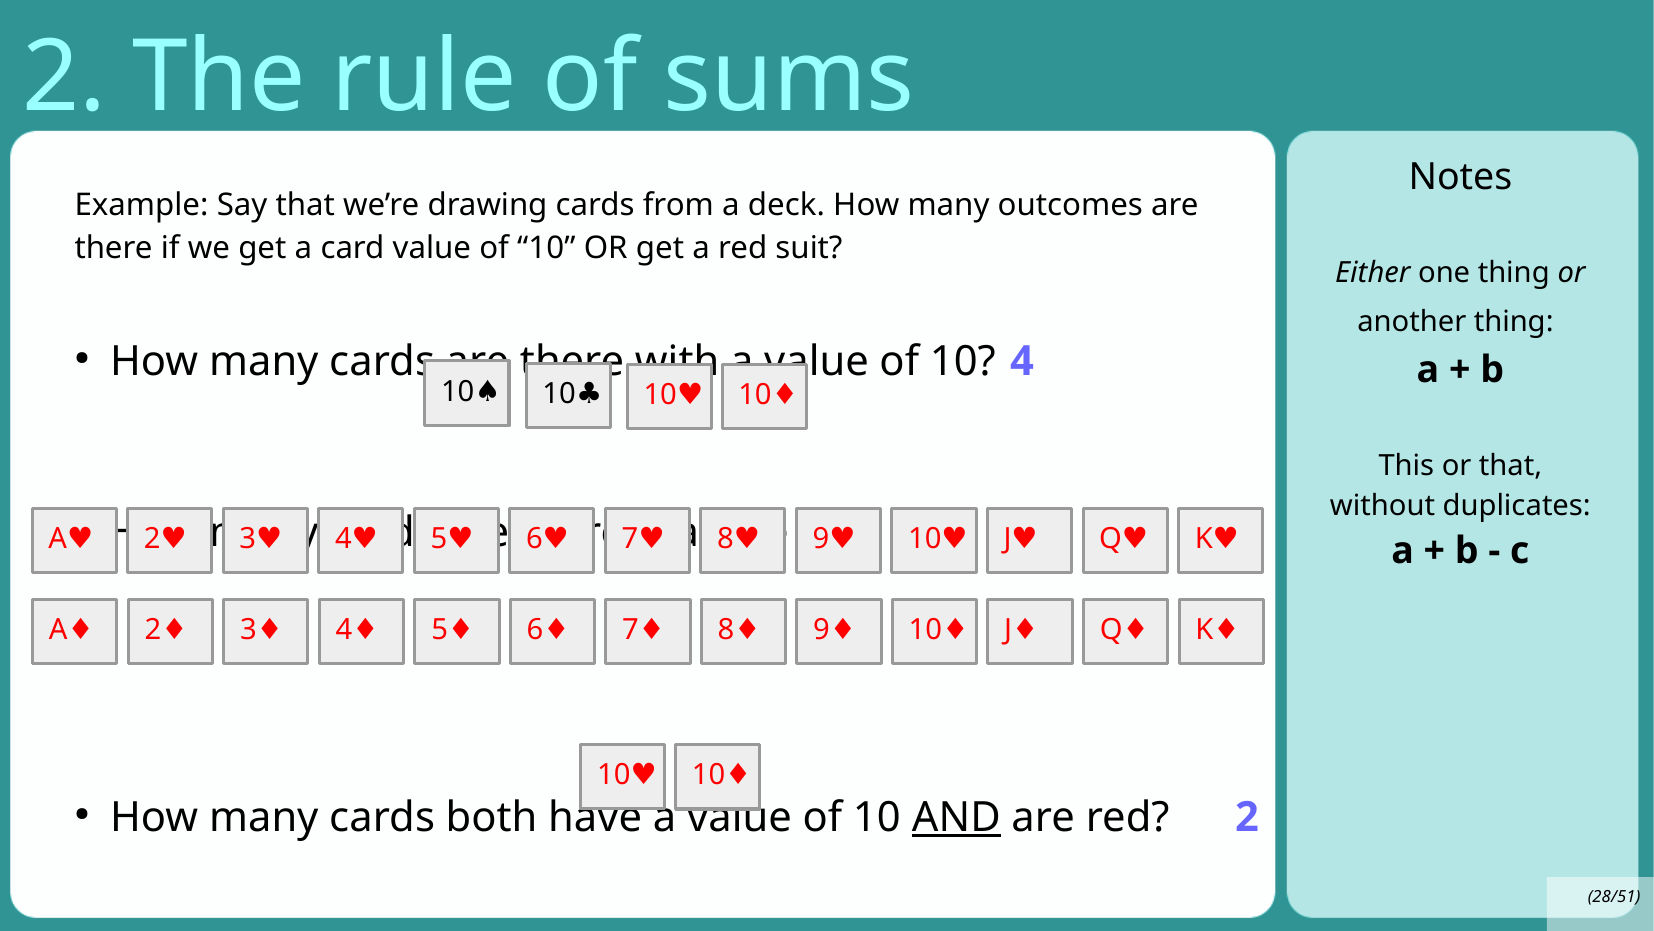

# 2. The rule of sums
Notes
Either one thing or another thing:
a + b
This or that,
without duplicates:
a + b - c
Example: Say that we’re drawing cards from a deck. How many outcomes are there if we get a card value of “10” OR get a red suit?
How many cards are there with a value of 10?	4
How many cards are there that are red?			26
How many cards both have a value of 10 AND are red?	2
Using the rule of sums with overlap, what’s the answer? 	4 + 26 – 2 = 28
10♠
10♣
10♥
10♦
A♥
2♥
3♥
4♥
5♥
6♥
7♥
8♥
9♥
10♥
J♥
Q♥
K♥
A♦
2♦
3♦
4♦
5♦
6♦
7♦
8♦
9♦
10♦
J♦
Q♦
K♦
10♥
10♦